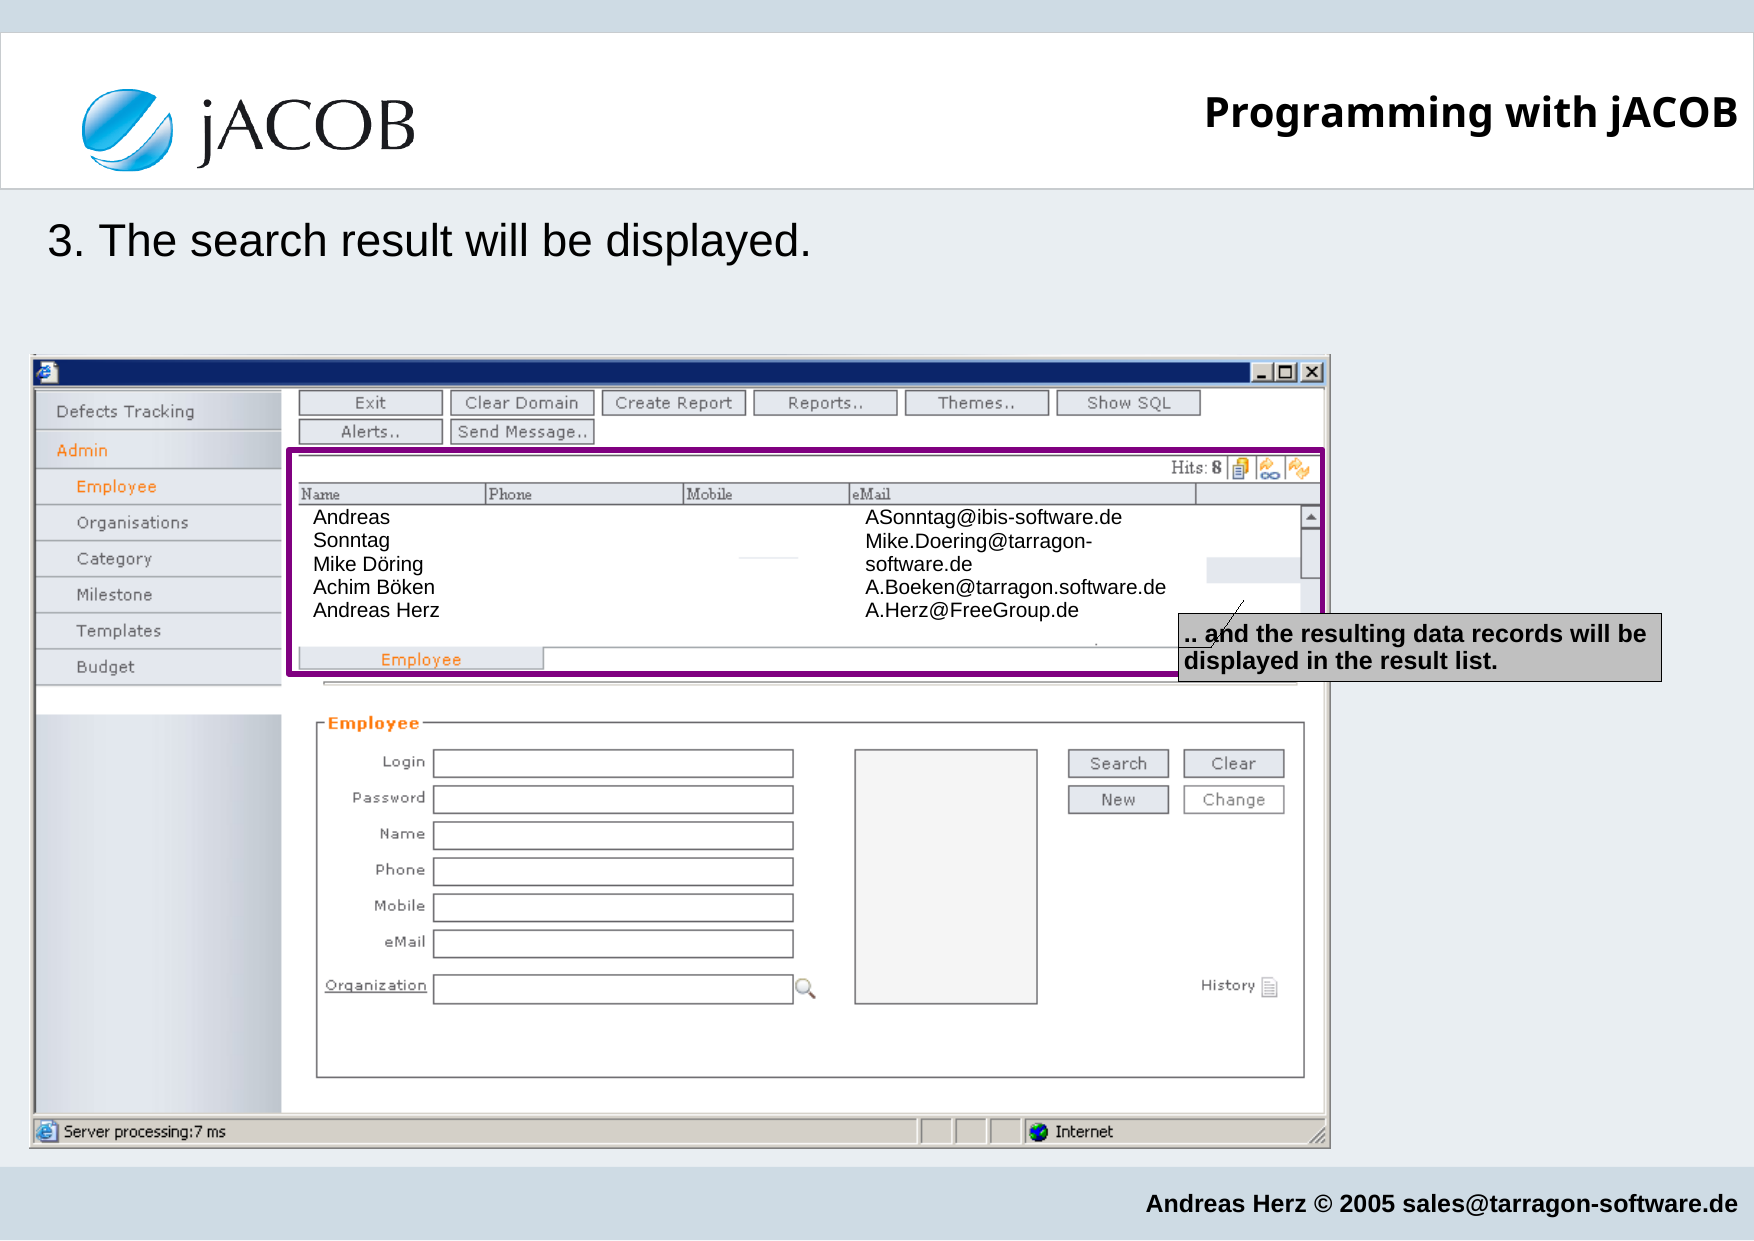

# Programming with jACOB
3. The search result will be displayed.
Andreas Sonntag
Mike Döring
Achim Böken
Andreas Herz
ASonntag@ibis-software.de
Mike.Doering@tarragon-software.de
A.Boeken@tarragon.software.de
A.Herz@FreeGroup.de
Andreas Herz © 2005 sales@tarragon-software.de